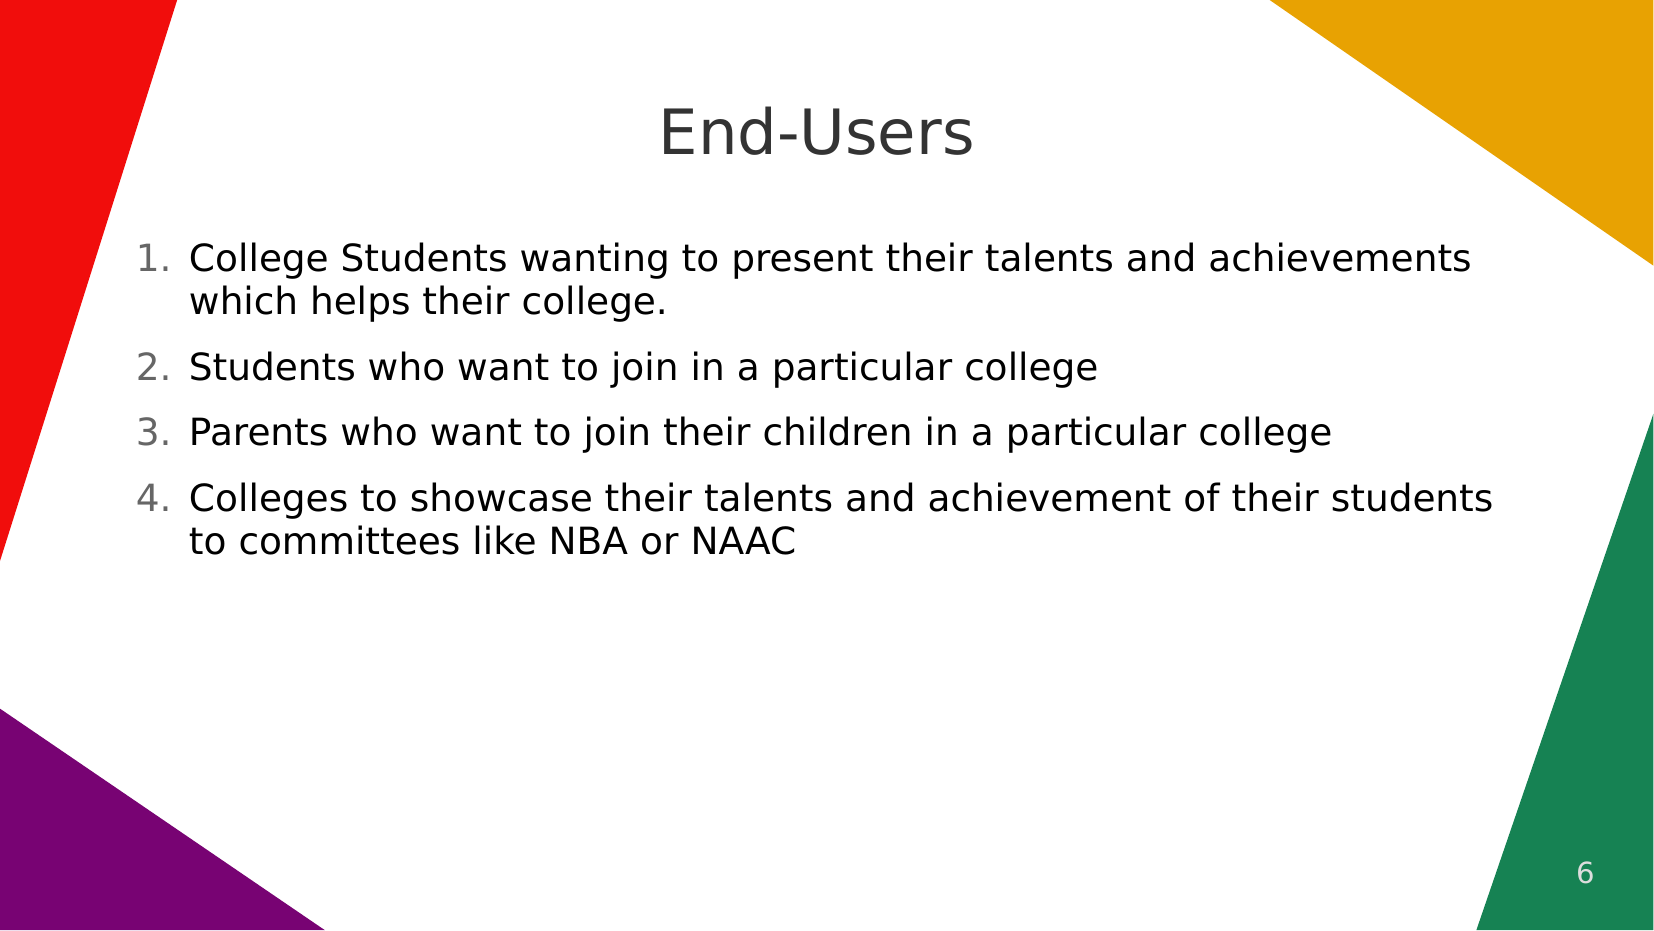

# End-Users
College Students wanting to present their talents and achievements which helps their college.
Students who want to join in a particular college
Parents who want to join their children in a particular college
Colleges to showcase their talents and achievement of their students to committees like NBA or NAAC
6